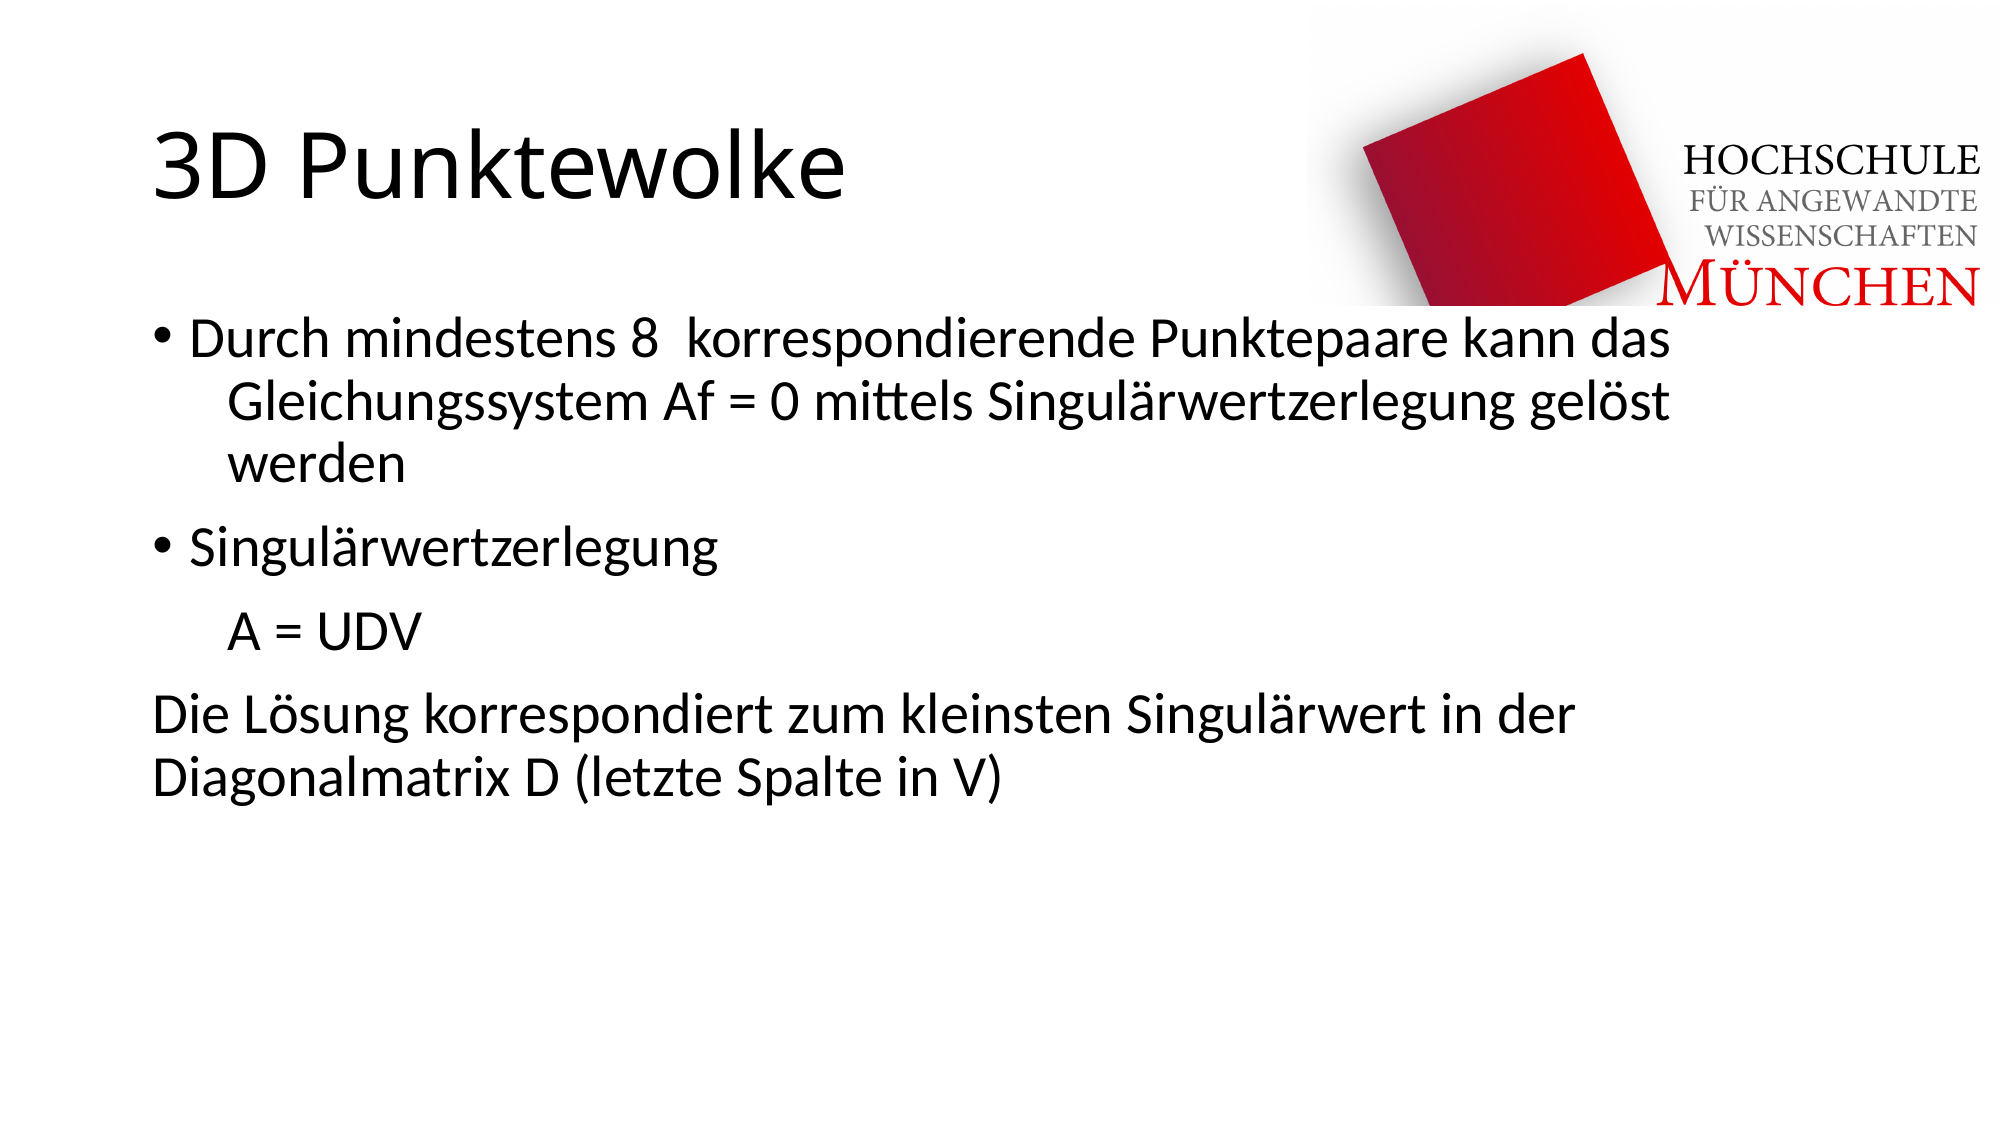

# 3D Punktewolke
Durch mindestens 8 korrespondierende Punktepaare kann das Gleichungssystem Af = 0 mittels Singulärwertzerlegung gelöst werden
Singulärwertzerlegung
	A = UDV
Die Lösung korrespondiert zum kleinsten Singulärwert in der Diagonalmatrix D (letzte Spalte in V)